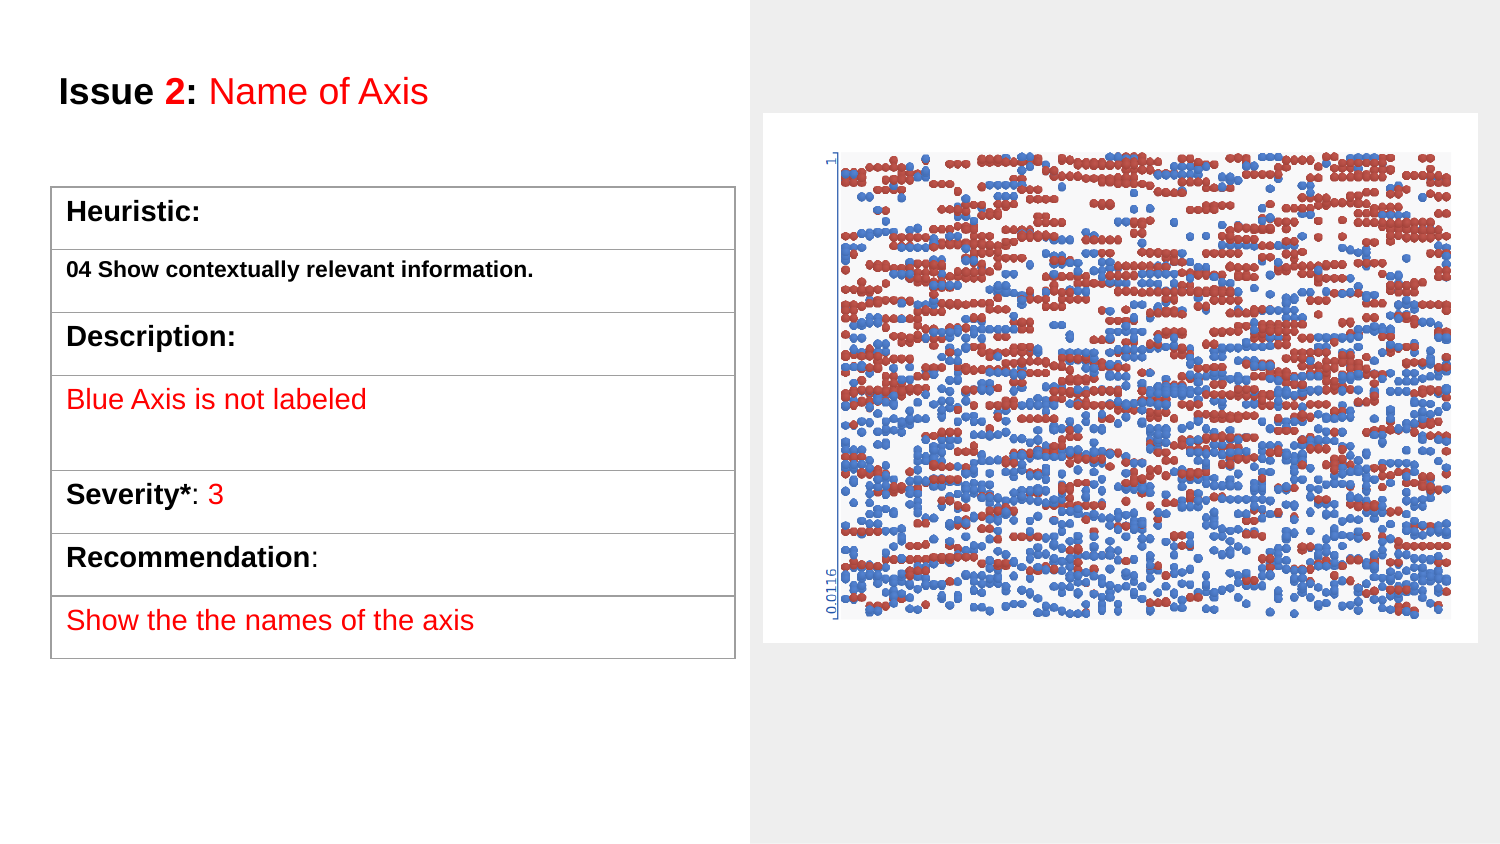

Issue 2: Name of Axis
| Heuristic: |
| --- |
| 04 Show contextually relevant information. |
| Description: |
| Blue Axis is not labeled |
| Severity\*: 3 |
| Recommendation: |
| Show the the names of the axis |